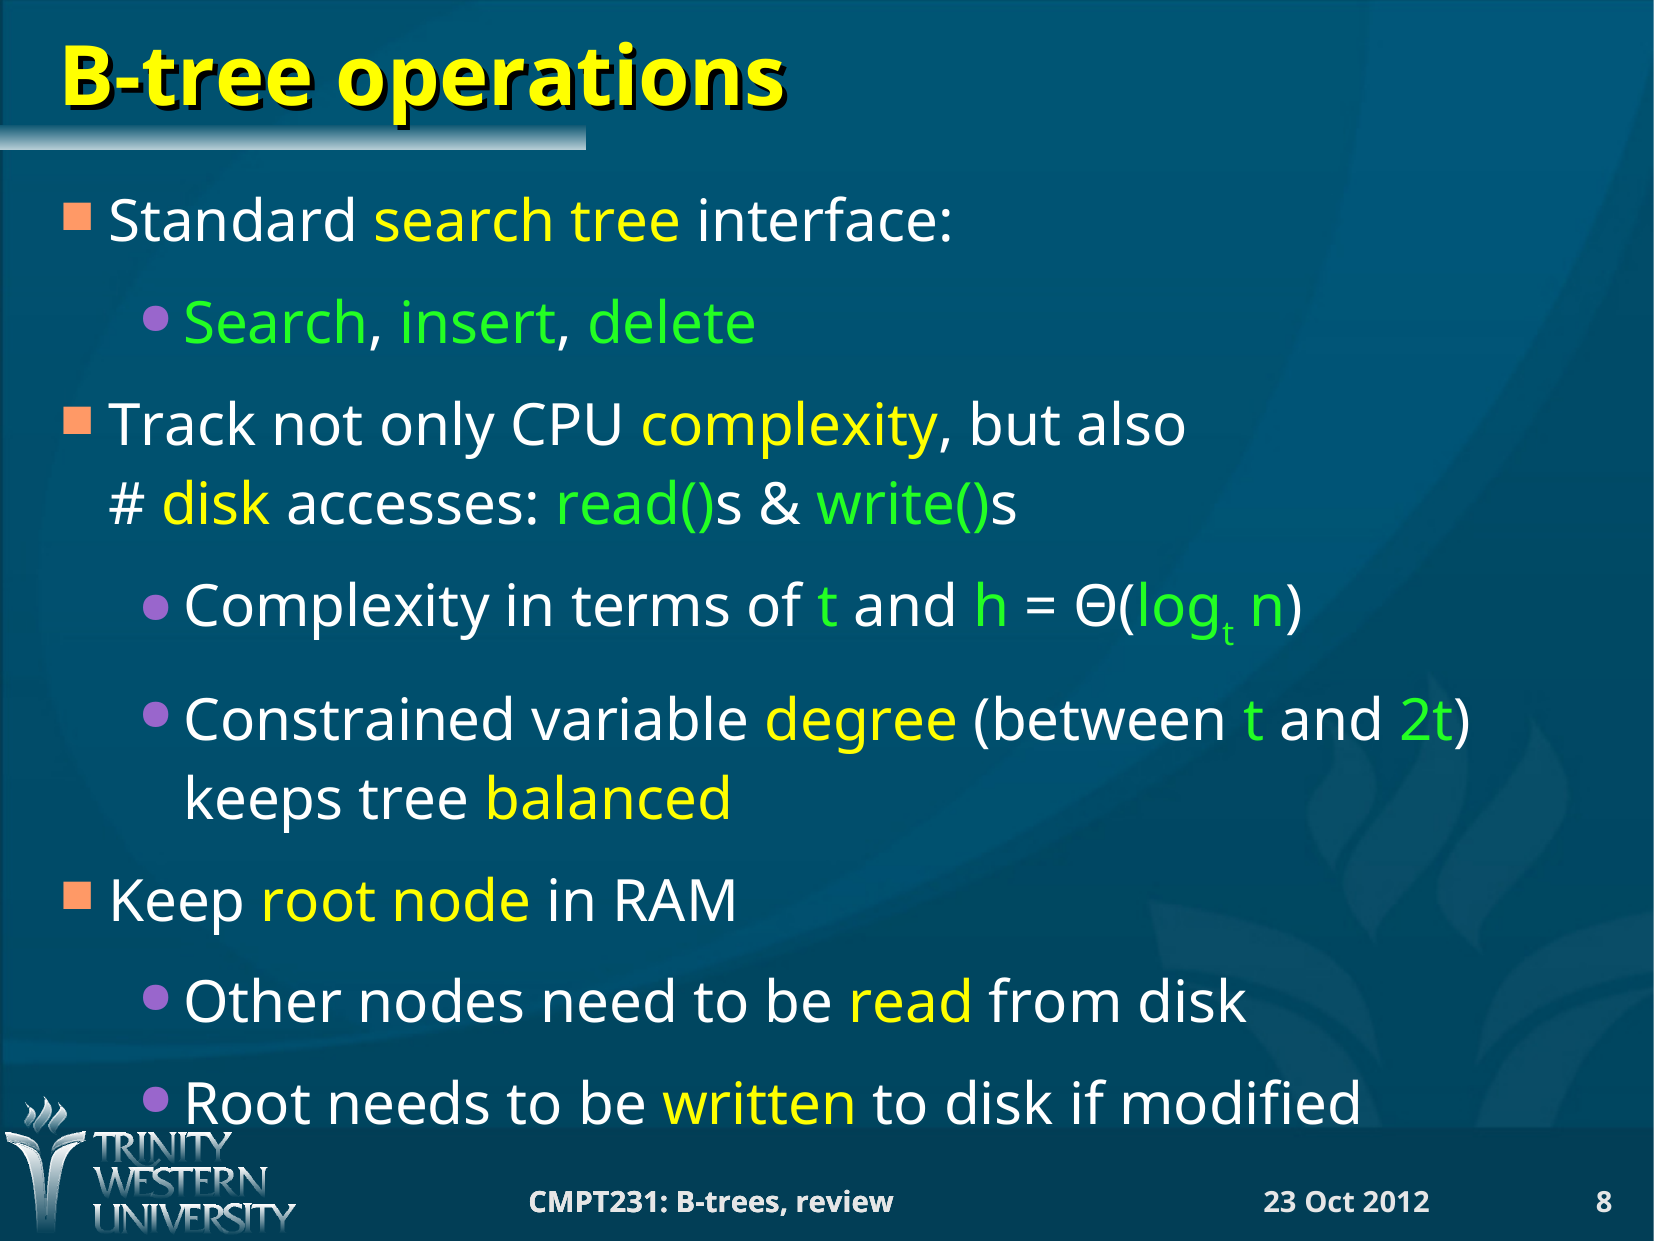

# B-tree operations
Standard search tree interface:
Search, insert, delete
Track not only CPU complexity, but also
# disk accesses: read()s & write()s
Complexity in terms of t and h = Θ(logt n)
Constrained variable degree (between t and 2t) keeps tree balanced
Keep root node in RAM
Other nodes need to be read from disk
Root needs to be written to disk if modified
CMPT231: B-trees, review
23 Oct 2012
8